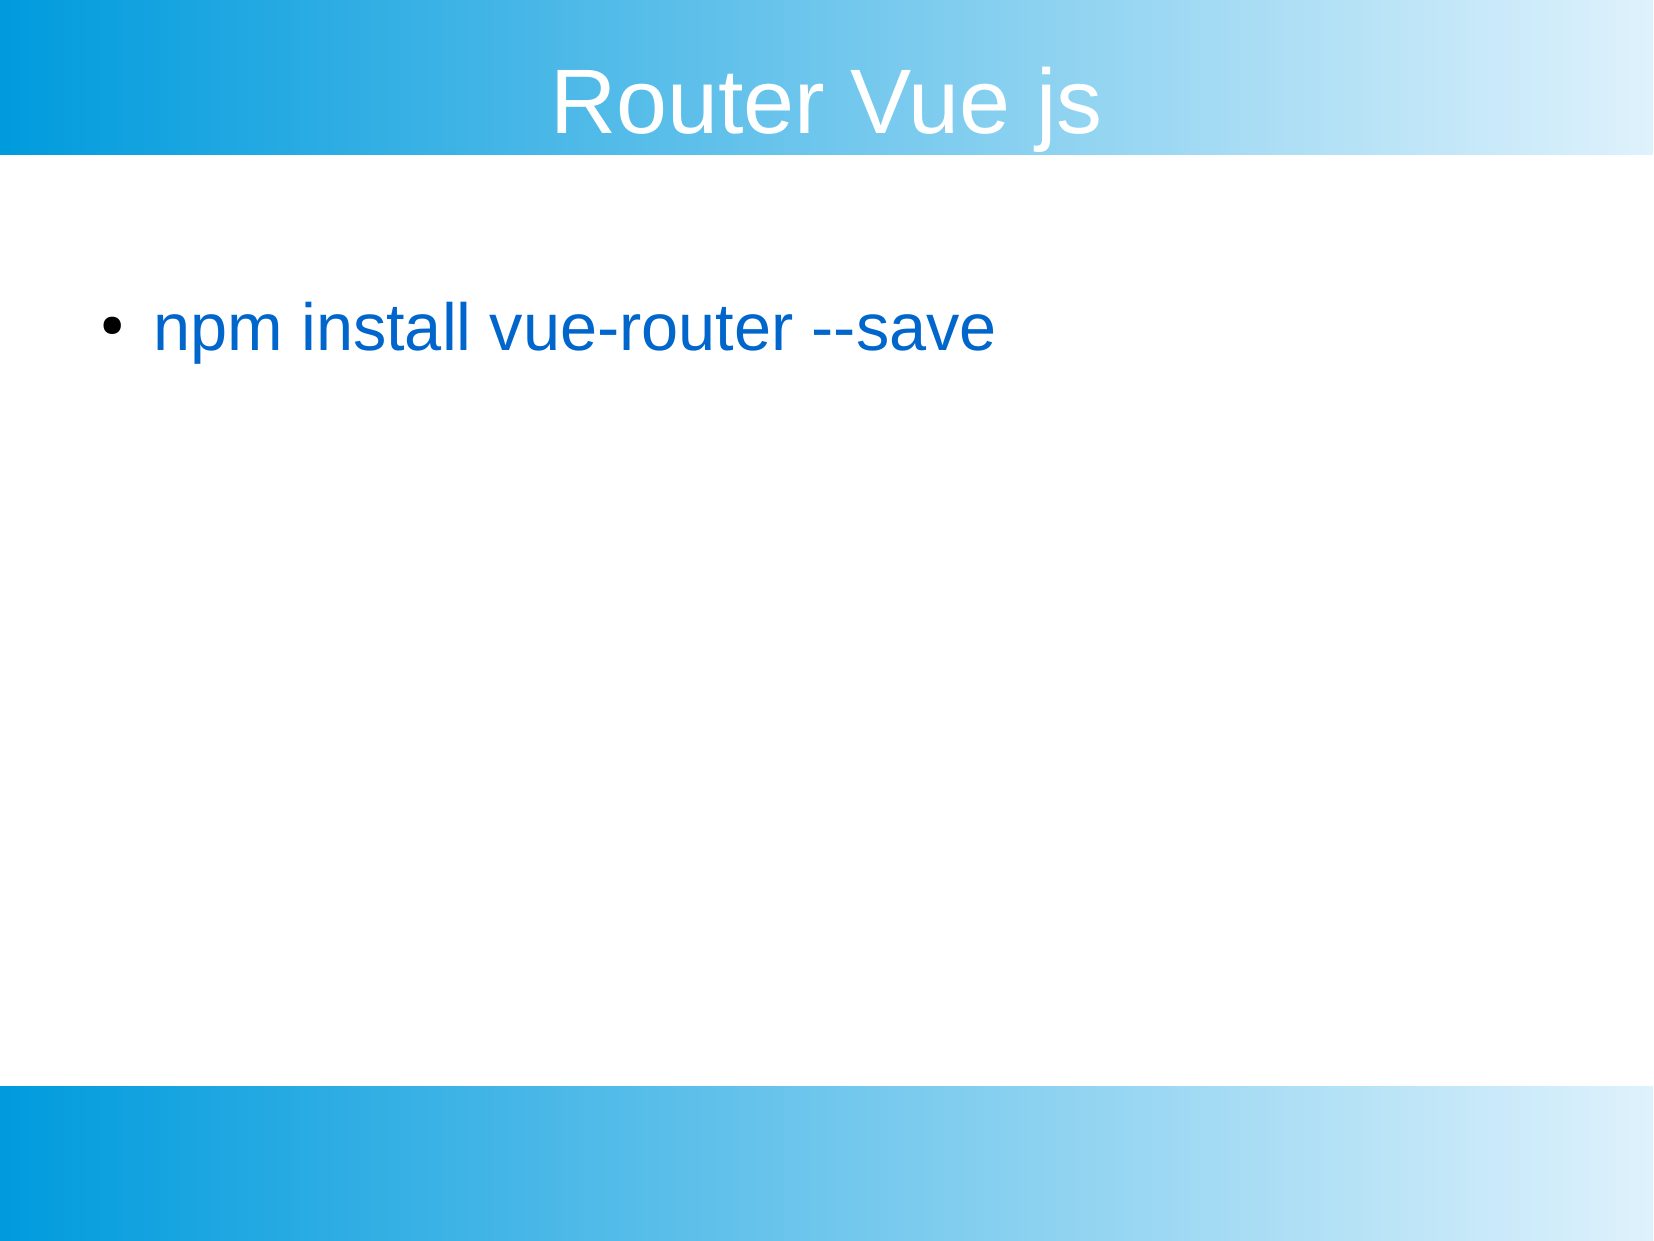

# Router Vue js
npm install vue-router --save